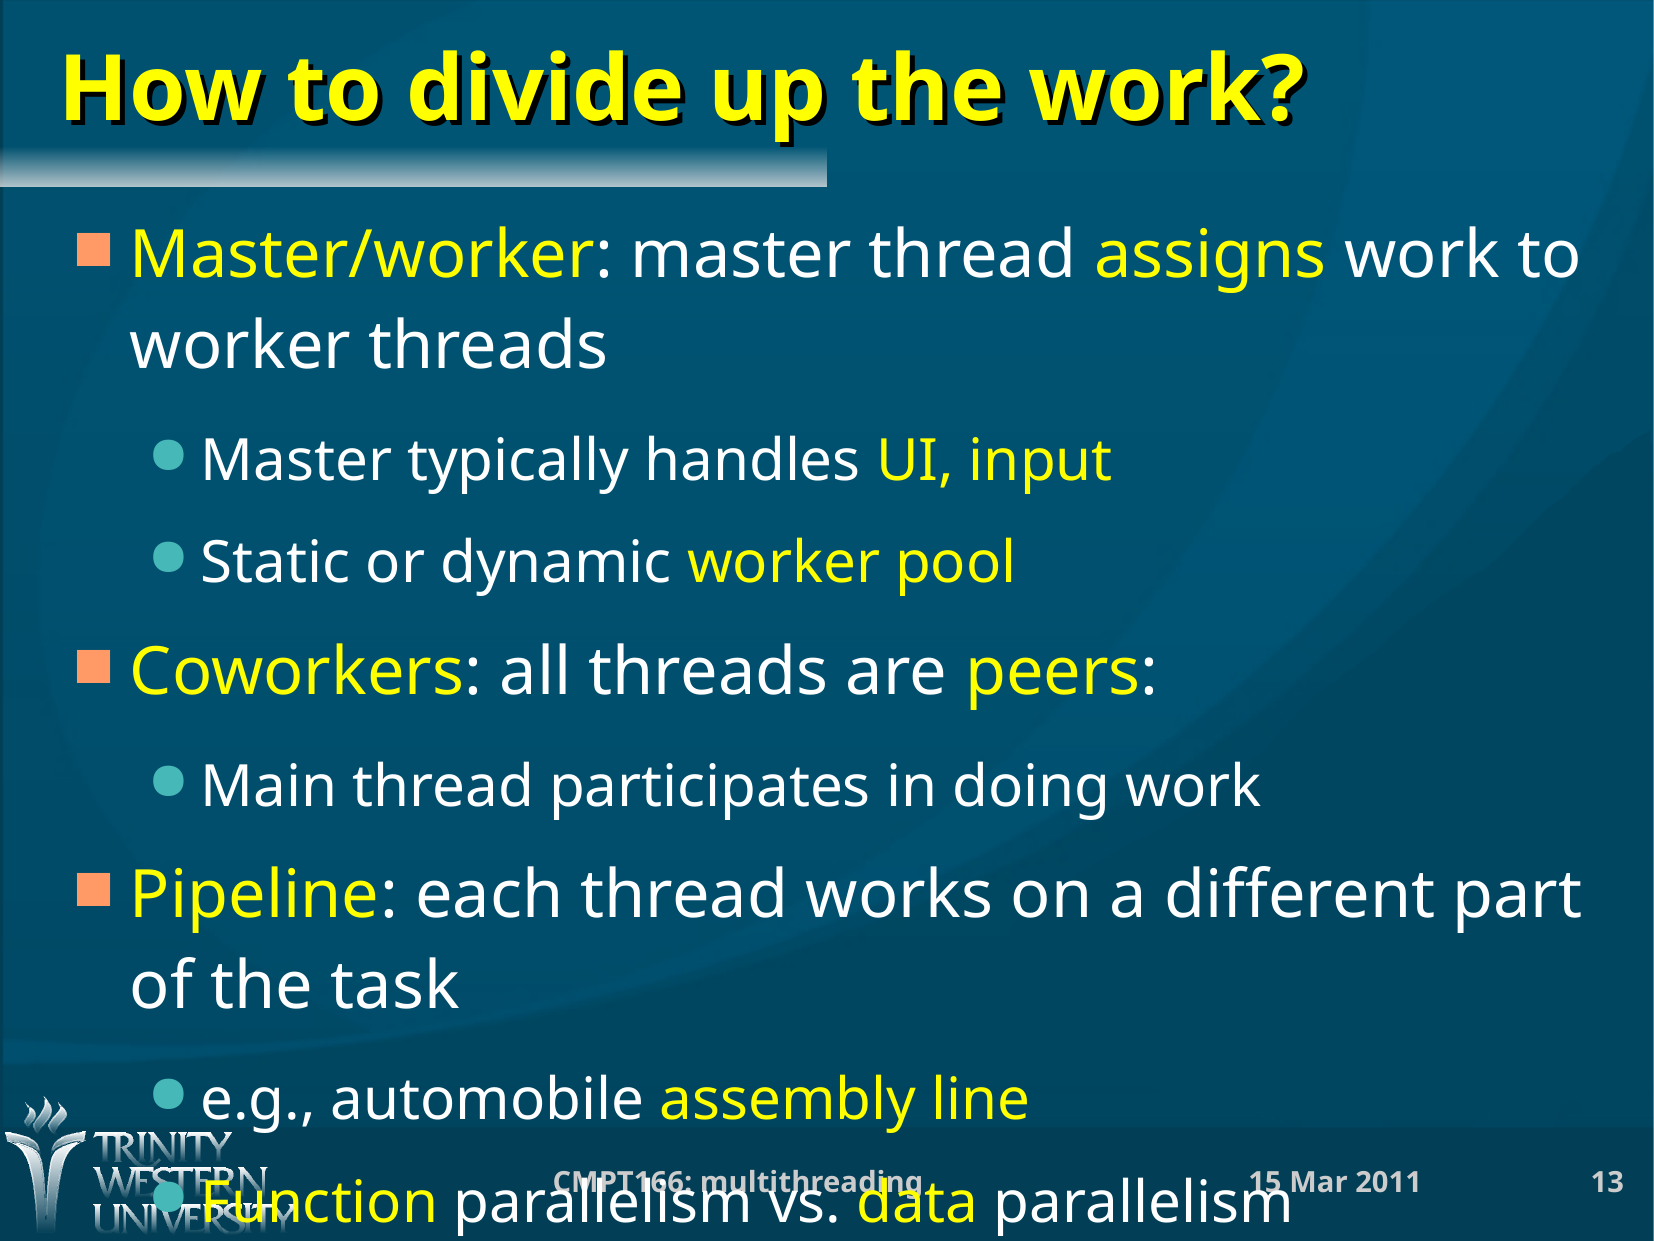

# How to divide up the work?
Master/worker: master thread assigns work to worker threads
Master typically handles UI, input
Static or dynamic worker pool
Coworkers: all threads are peers:
Main thread participates in doing work
Pipeline: each thread works on a different part of the task
e.g., automobile assembly line
Function parallelism vs. data parallelism
CMPT166: multithreading
15 Mar 2011
13